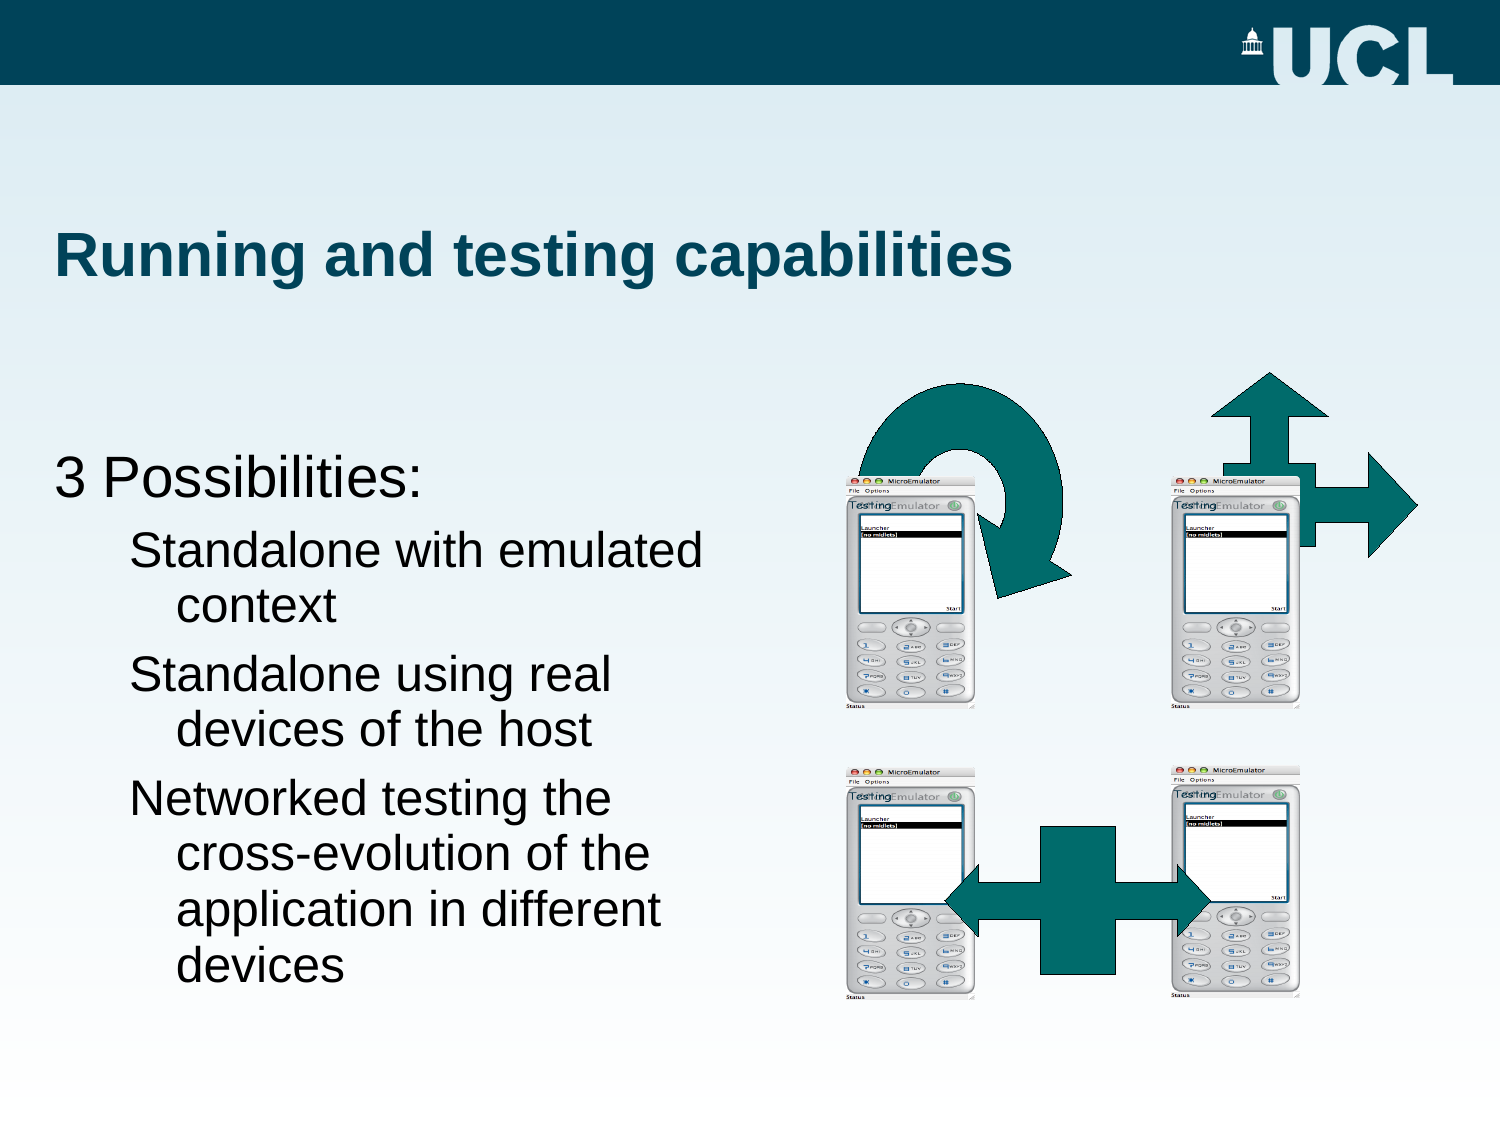

# Running and testing capabilities
3 Possibilities:
Standalone with emulated context
Standalone using real devices of the host
Networked testing the cross-evolution of the application in different devices